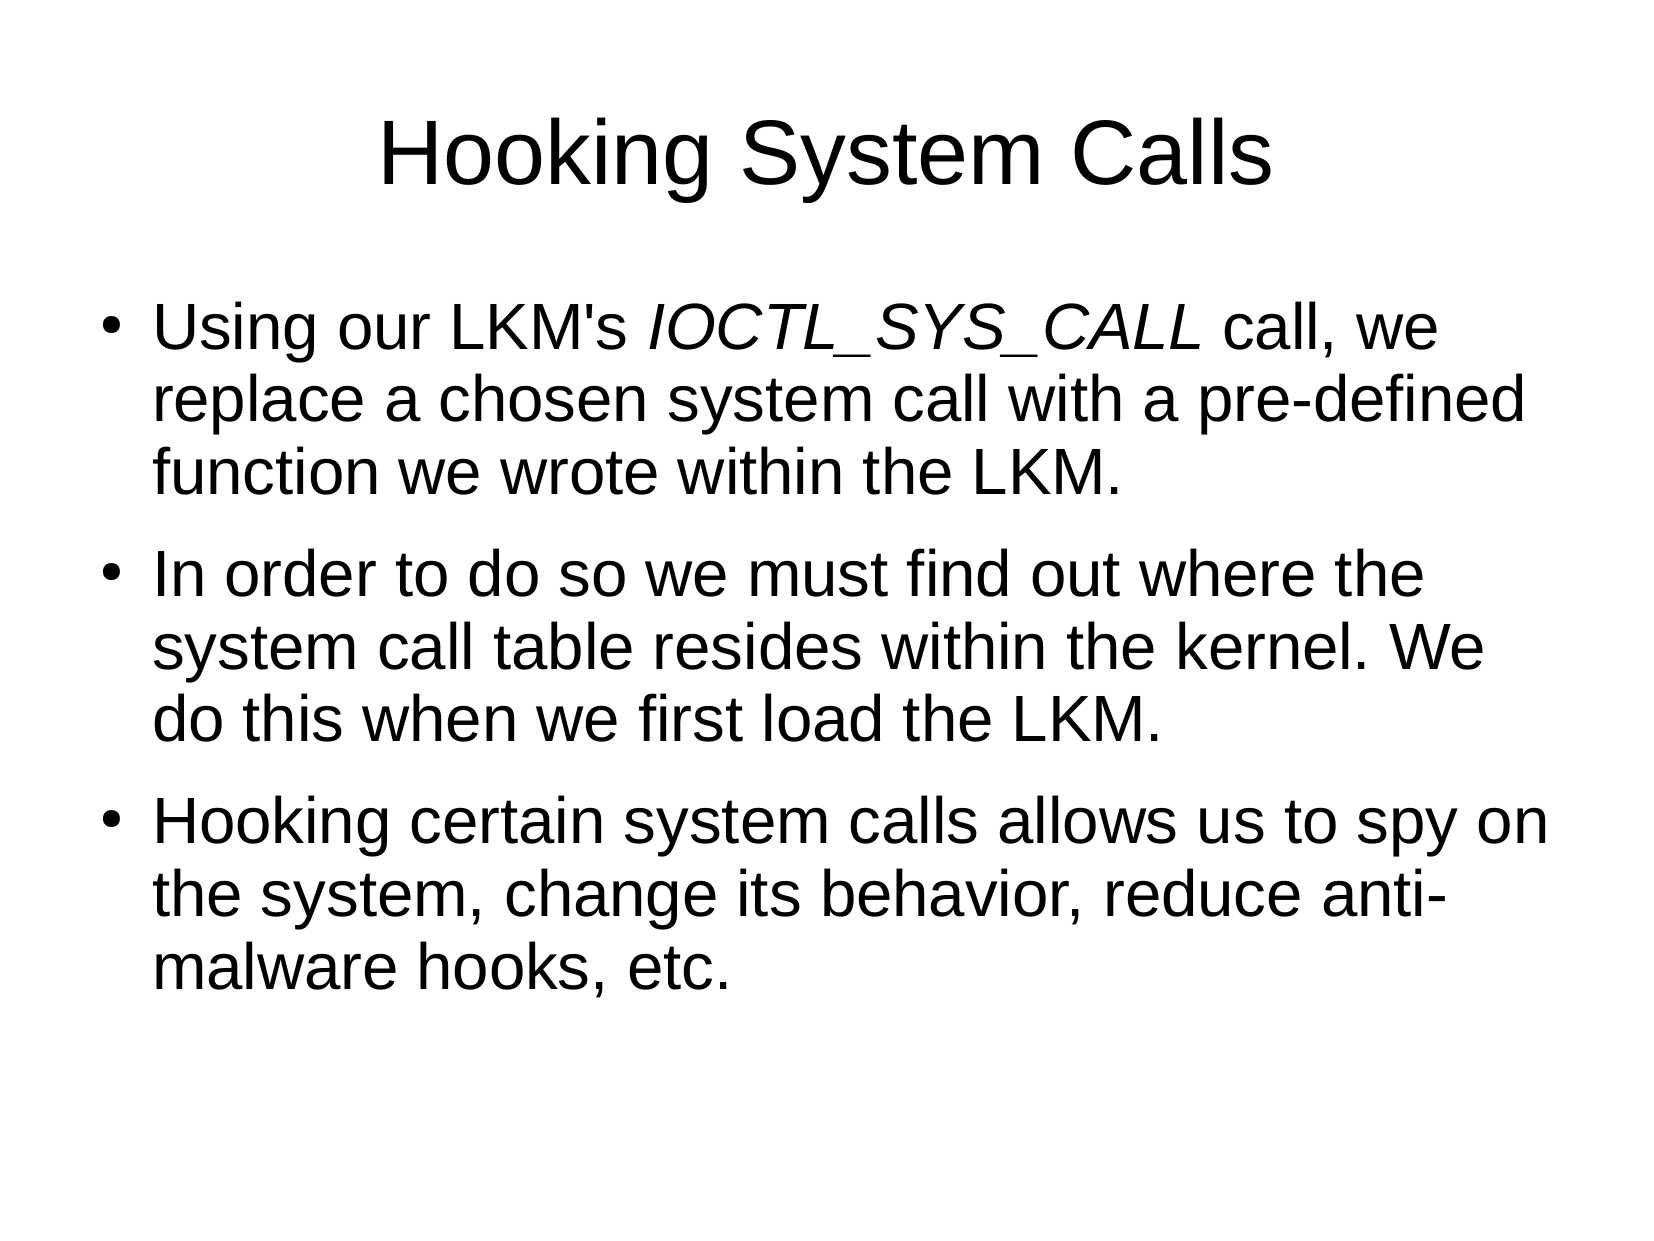

# Hooking System Calls
Using our LKM's IOCTL_SYS_CALL call, we replace a chosen system call with a pre-defined function we wrote within the LKM.
In order to do so we must find out where the system call table resides within the kernel. We do this when we first load the LKM.
Hooking certain system calls allows us to spy on the system, change its behavior, reduce anti-malware hooks, etc.